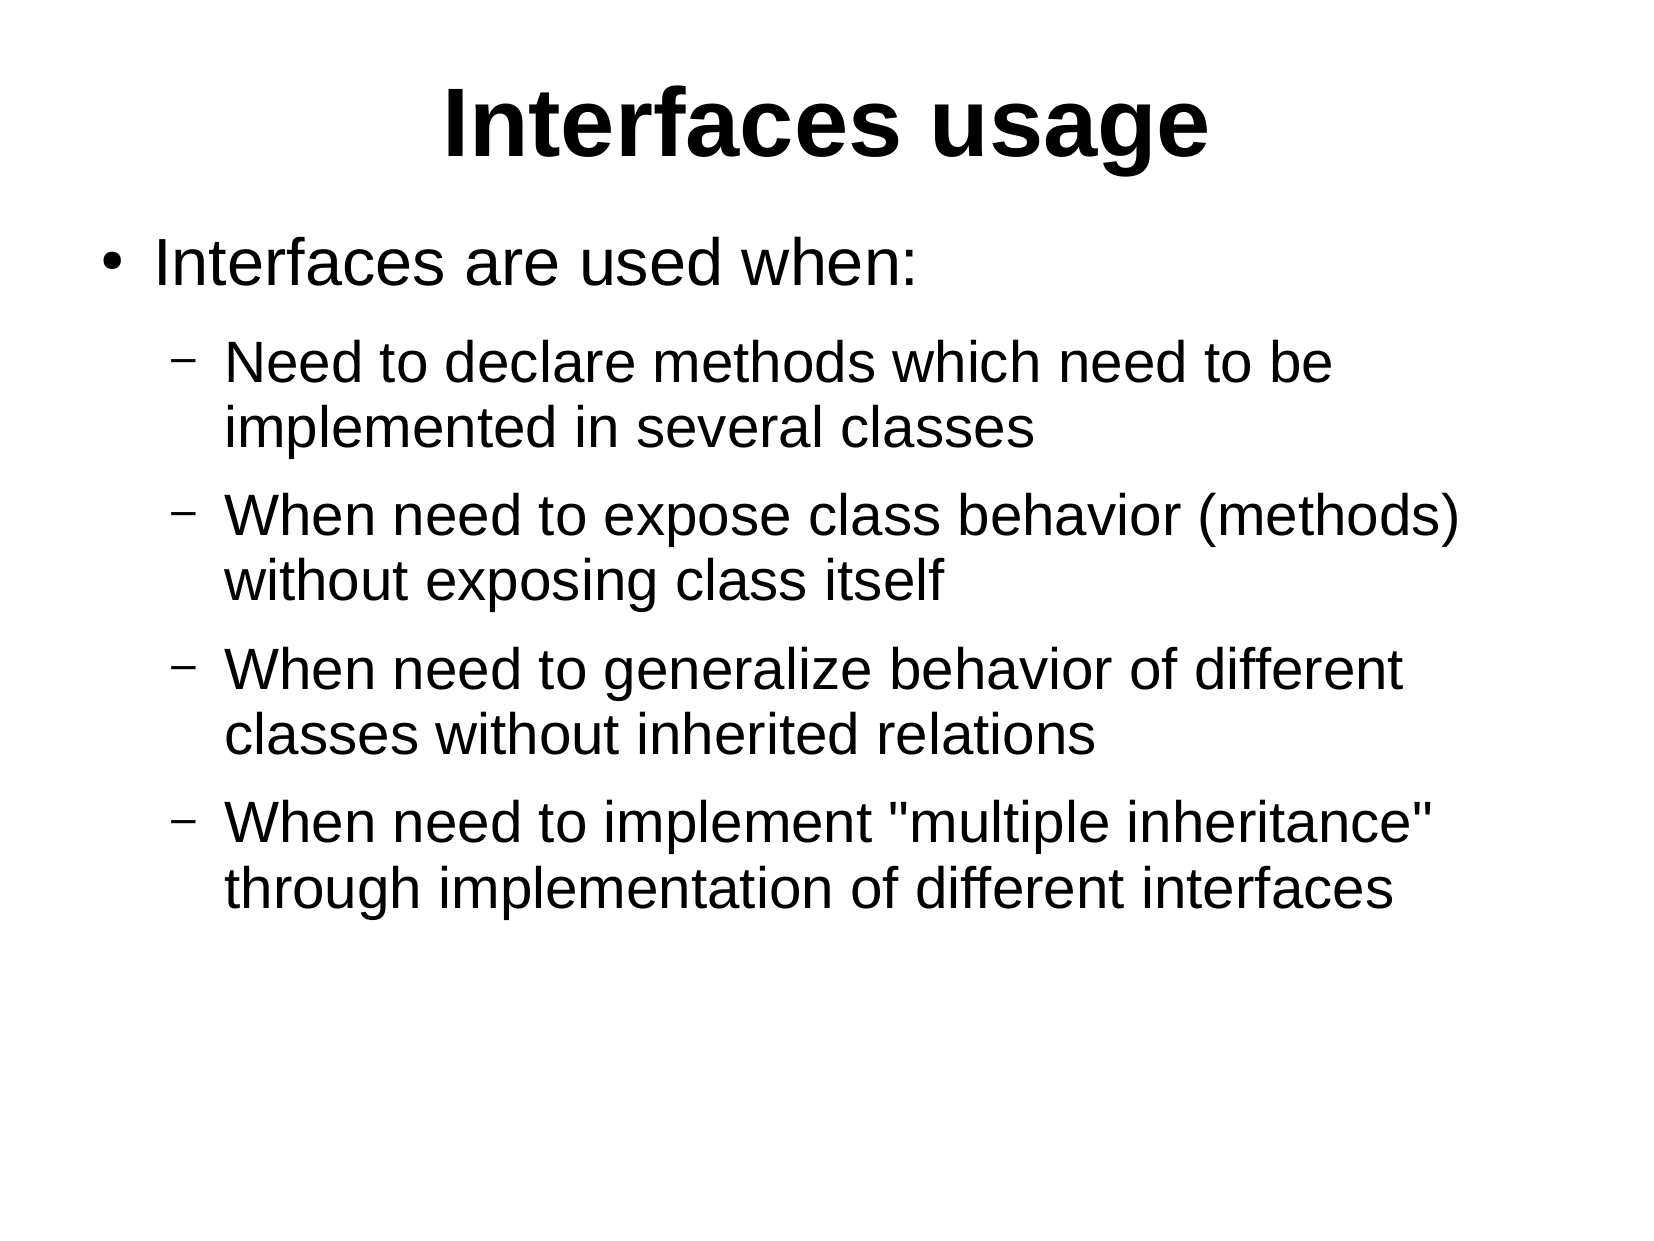

# Interfaces usage
Interfaces are used when:
Need to declare methods which need to be implemented in several classes
When need to expose class behavior (methods) without exposing class itself
When need to generalize behavior of different classes without inherited relations
When need to implement "multiple inheritance" through implementation of different interfaces